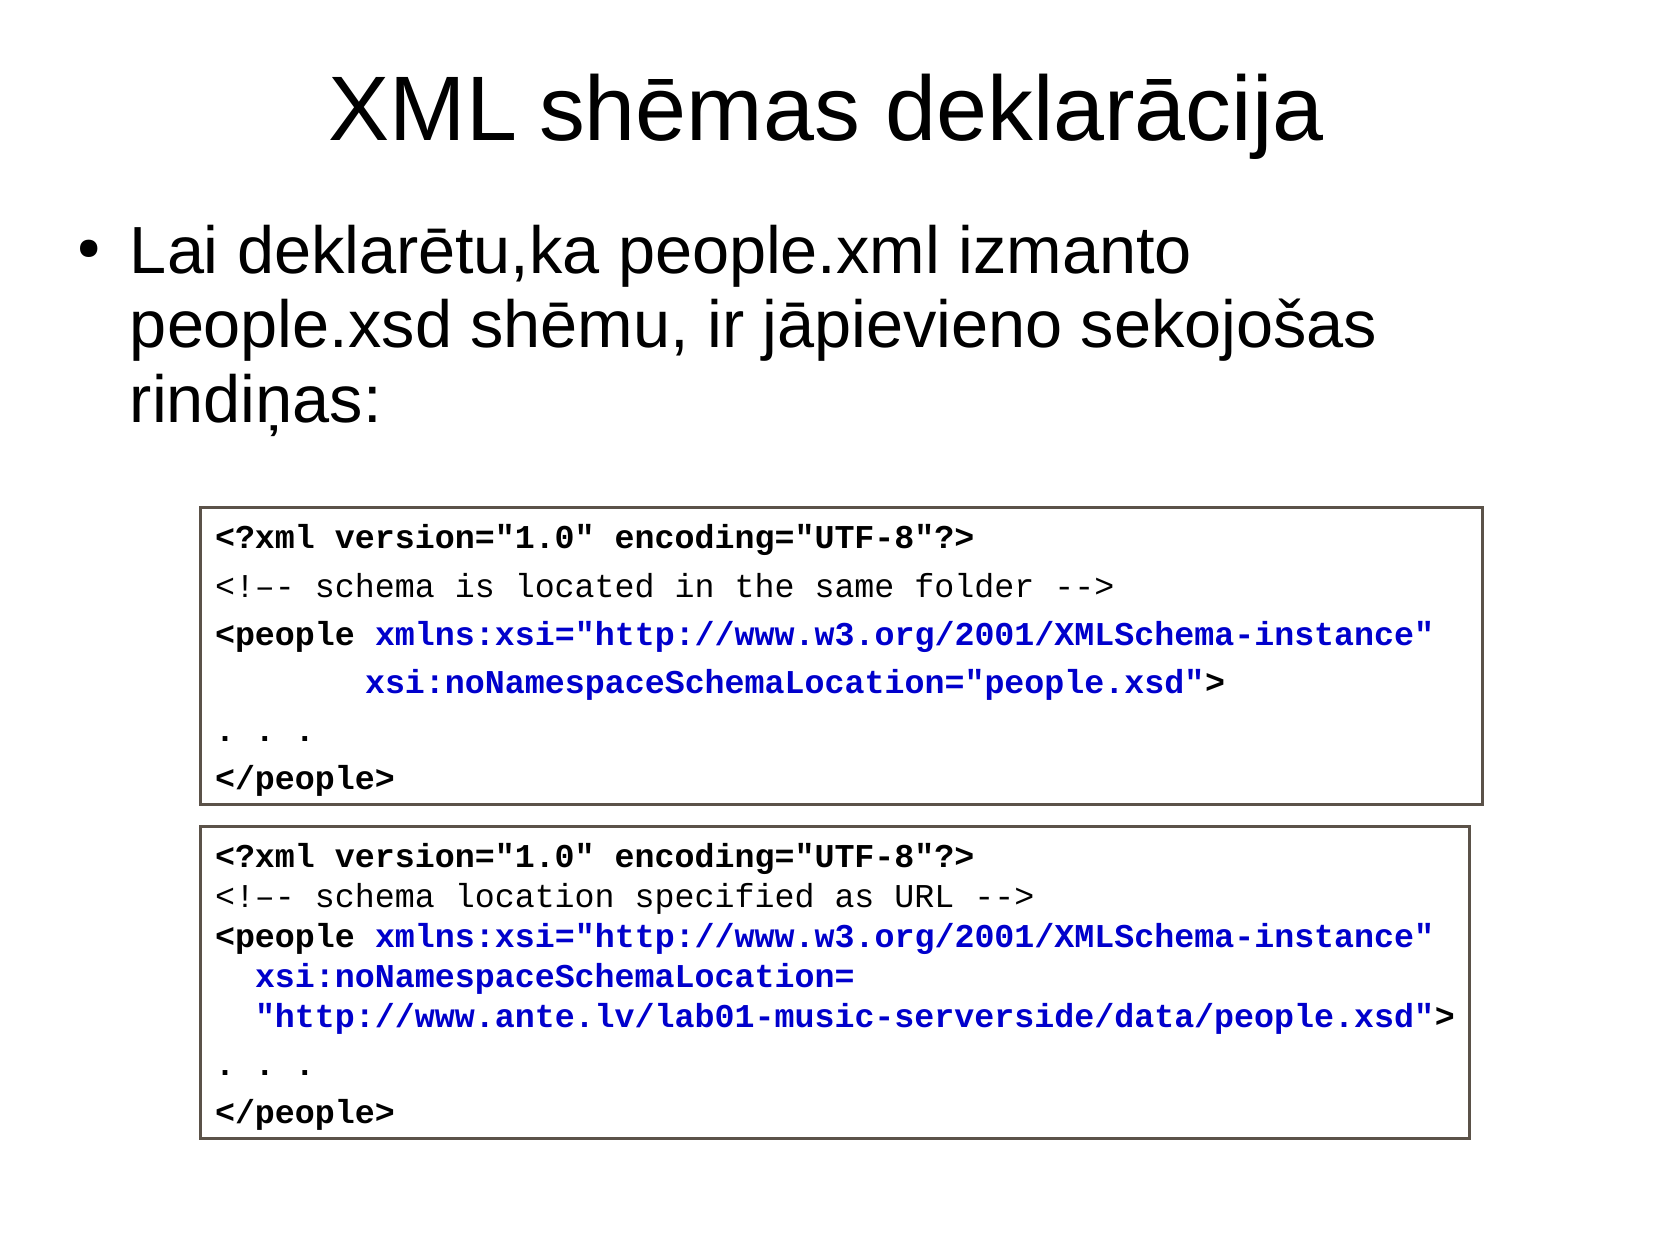

# XML shēmas deklarācija
Lai deklarētu,ka people.xml izmanto people.xsd shēmu, ir jāpievieno sekojošas rindiņas:
<?xml version="1.0" encoding="UTF-8"?>
<!–- schema is located in the same folder -->
<people xmlns:xsi="http://www.w3.org/2001/XMLSchema-instance"
 		xsi:noNamespaceSchemaLocation="people.xsd">
. . .
</people>
<?xml version="1.0" encoding="UTF-8"?>
<!–- schema location specified as URL -->
<people xmlns:xsi="http://www.w3.org/2001/XMLSchema-instance"
 xsi:noNamespaceSchemaLocation=
 "http://www.ante.lv/lab01-music-serverside/data/people.xsd">
. . .
</people>